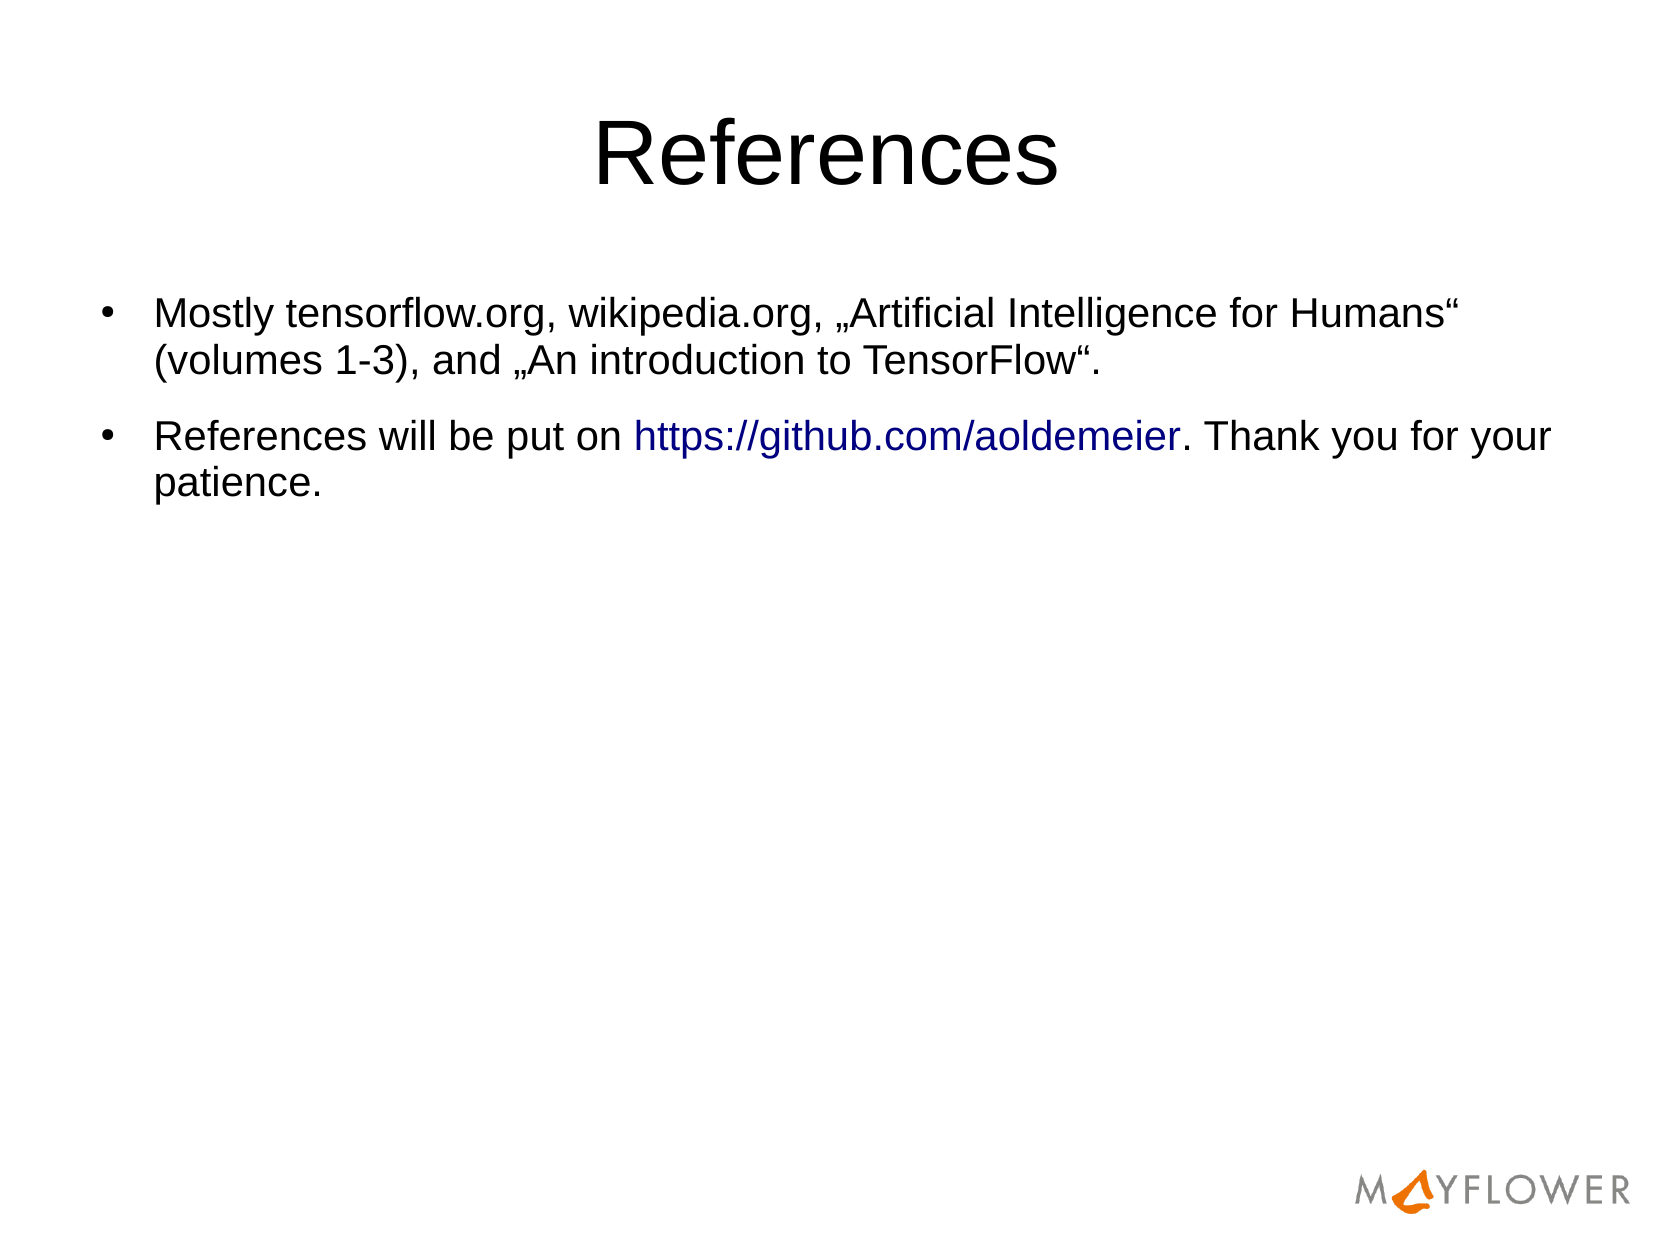

# References
Mostly tensorflow.org, wikipedia.org, „Artificial Intelligence for Humans“ (volumes 1-3), and „An introduction to TensorFlow“.
References will be put on https://github.com/aoldemeier. Thank you for your patience.